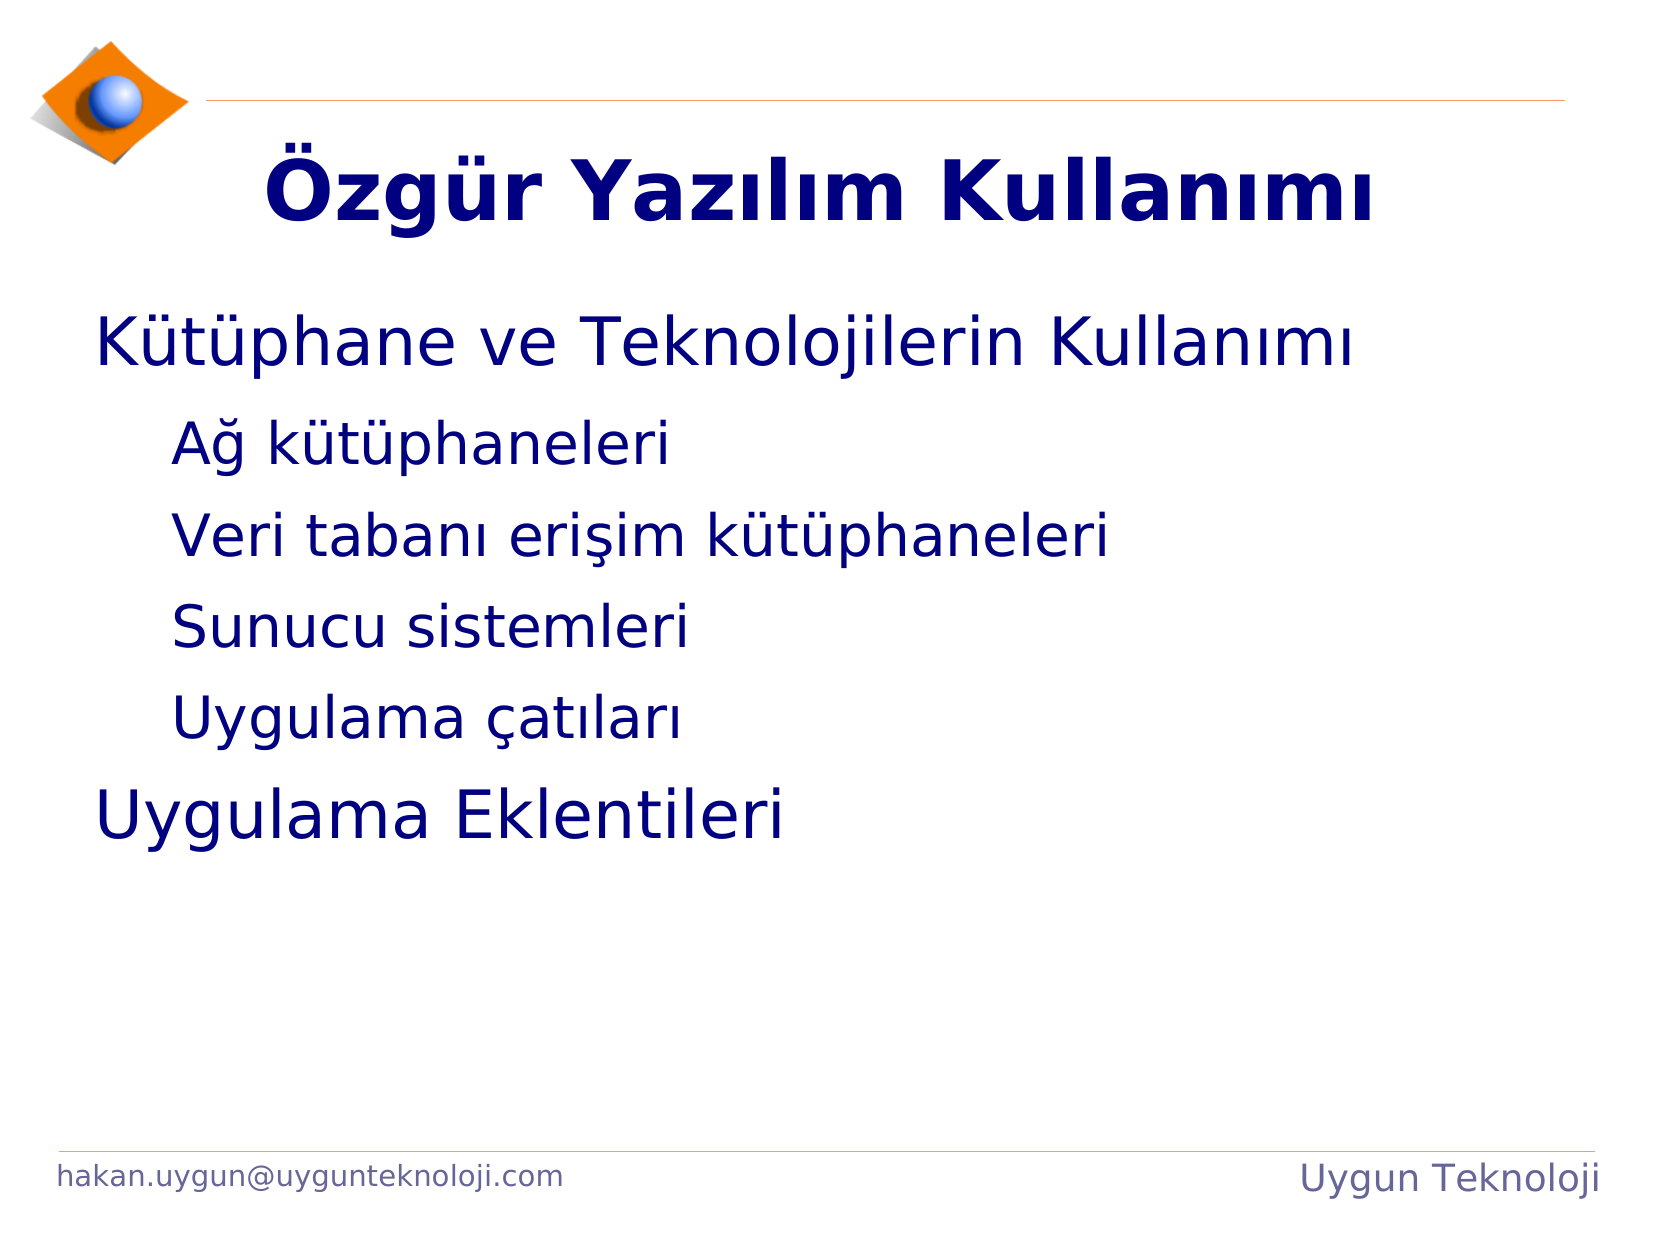

# Özgür Yazılım Kullanımı
Kütüphane ve Teknolojilerin Kullanımı
Ağ kütüphaneleri
Veri tabanı erişim kütüphaneleri
Sunucu sistemleri
Uygulama çatıları
Uygulama Eklentileri